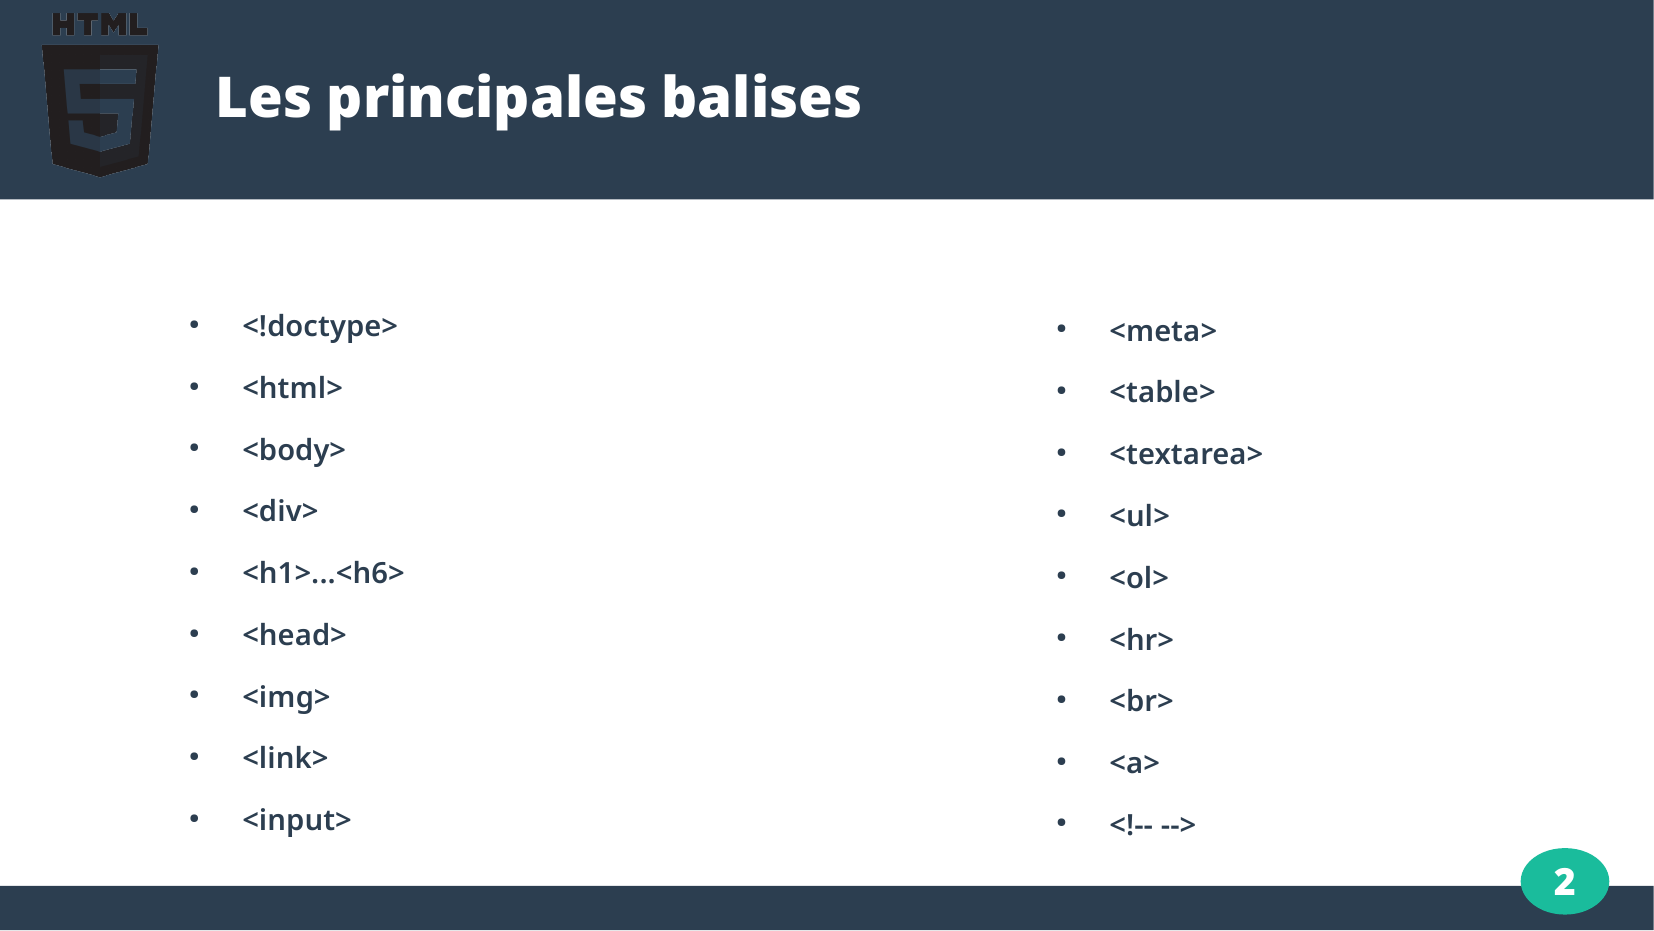

# Les principales balises
<!doctype>
<html>
<body>
<div>
<h1>...<h6>
<head>
<img>
<link>
<input>
<meta>
<table>
<textarea>
<ul>
<ol>
<hr>
<br>
<a>
<!-- -->
2